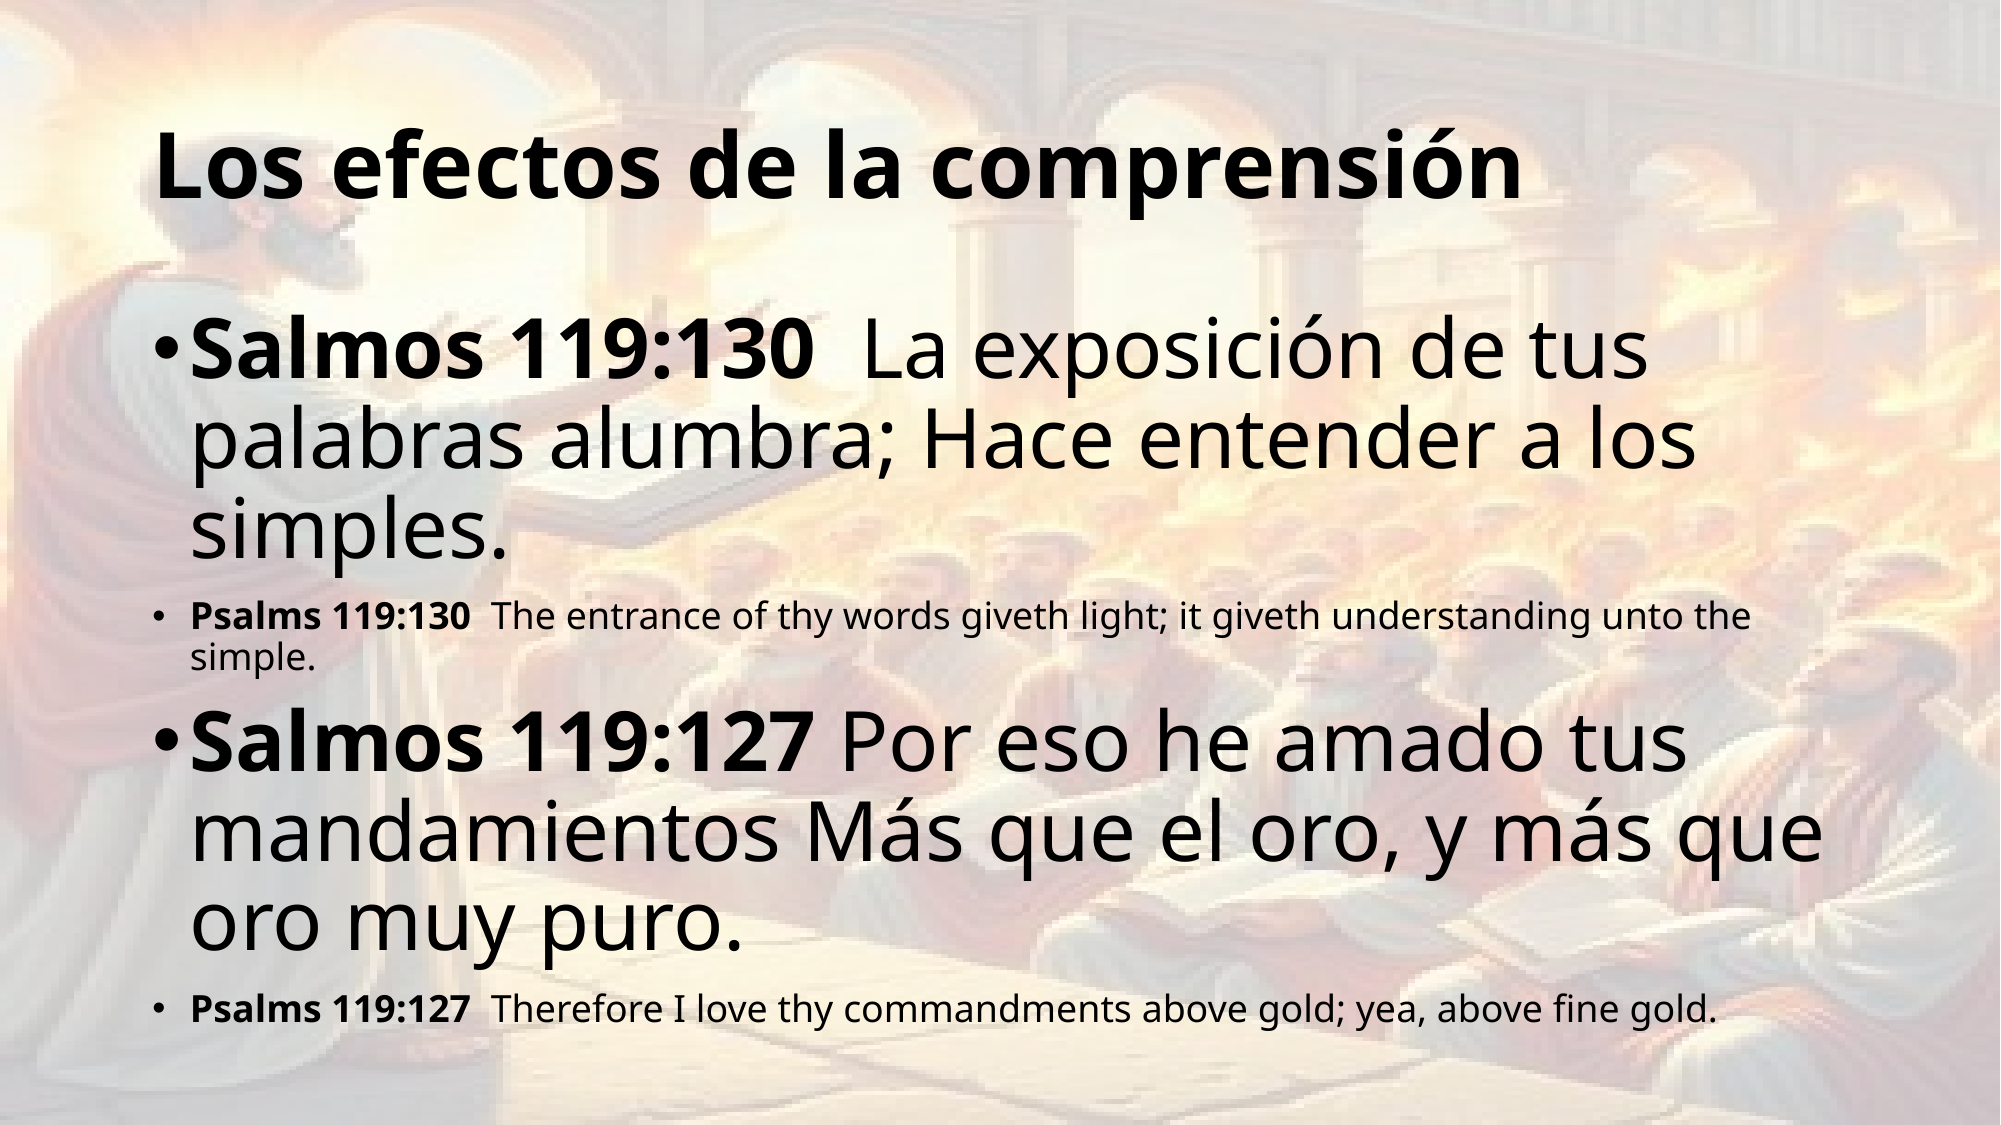

# Los efectos de la comprensión
Salmos 119:130  La exposición de tus palabras alumbra; Hace entender a los simples.
Psalms 119:130  The entrance of thy words giveth light; it giveth understanding unto the simple.
Salmos 119:127 Por eso he amado tus mandamientos Más que el oro, y más que oro muy puro.
Psalms 119:127  Therefore I love thy commandments above gold; yea, above fine gold.